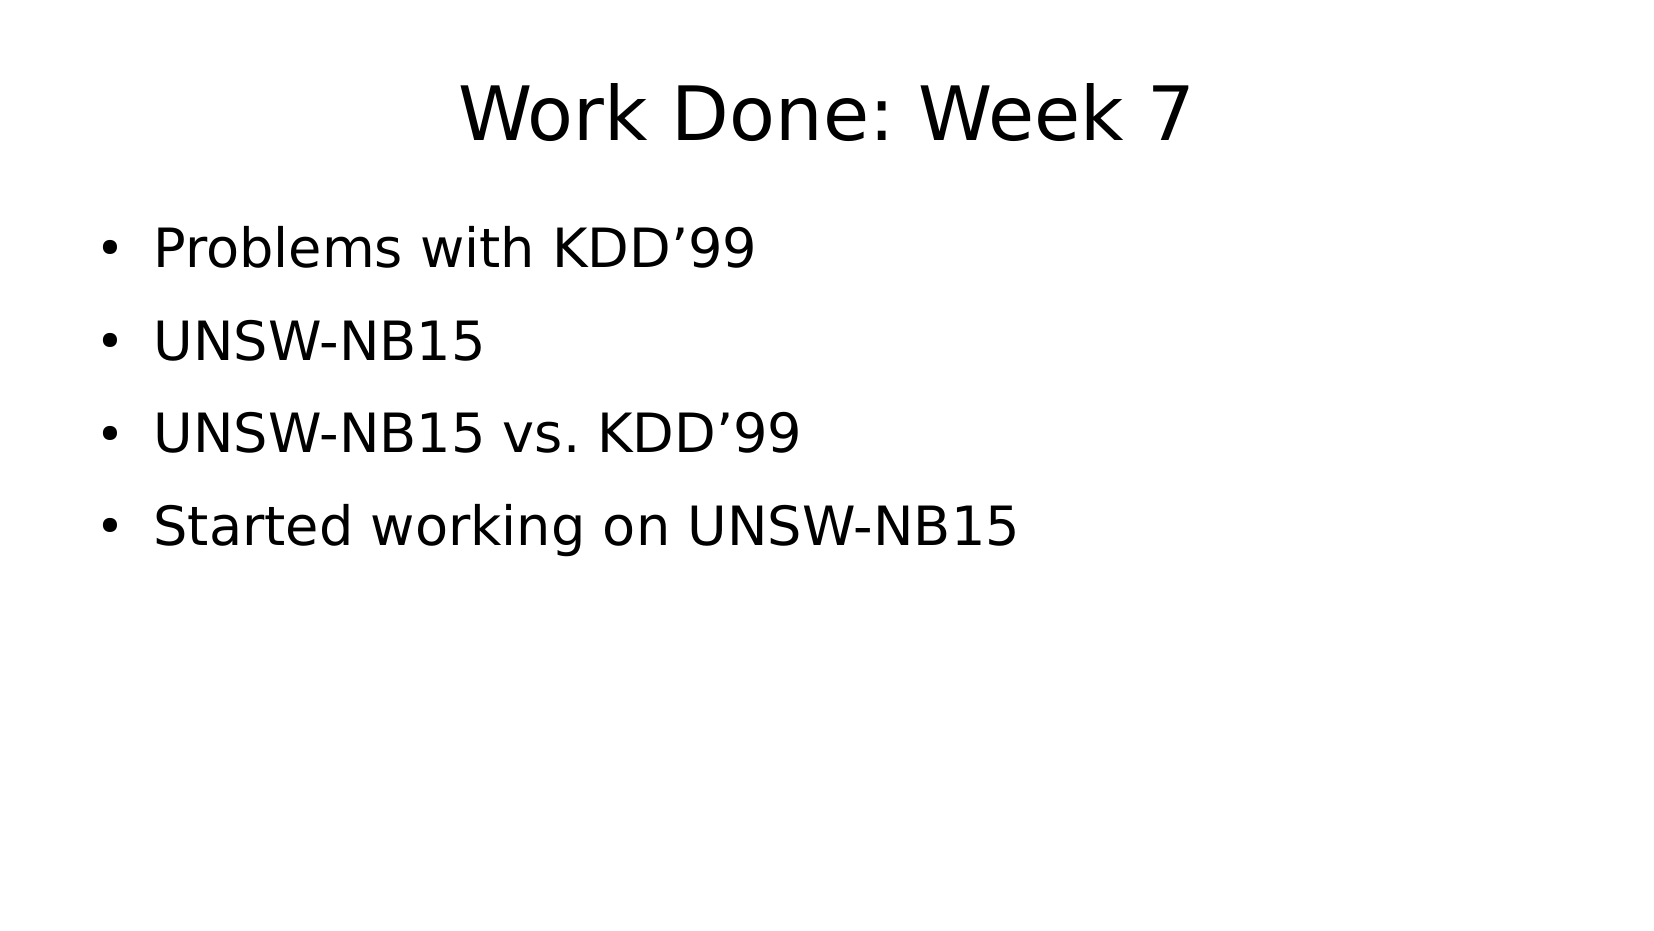

# Work Done: Week 7
Problems with KDD’99
UNSW-NB15
UNSW-NB15 vs. KDD’99
Started working on UNSW-NB15